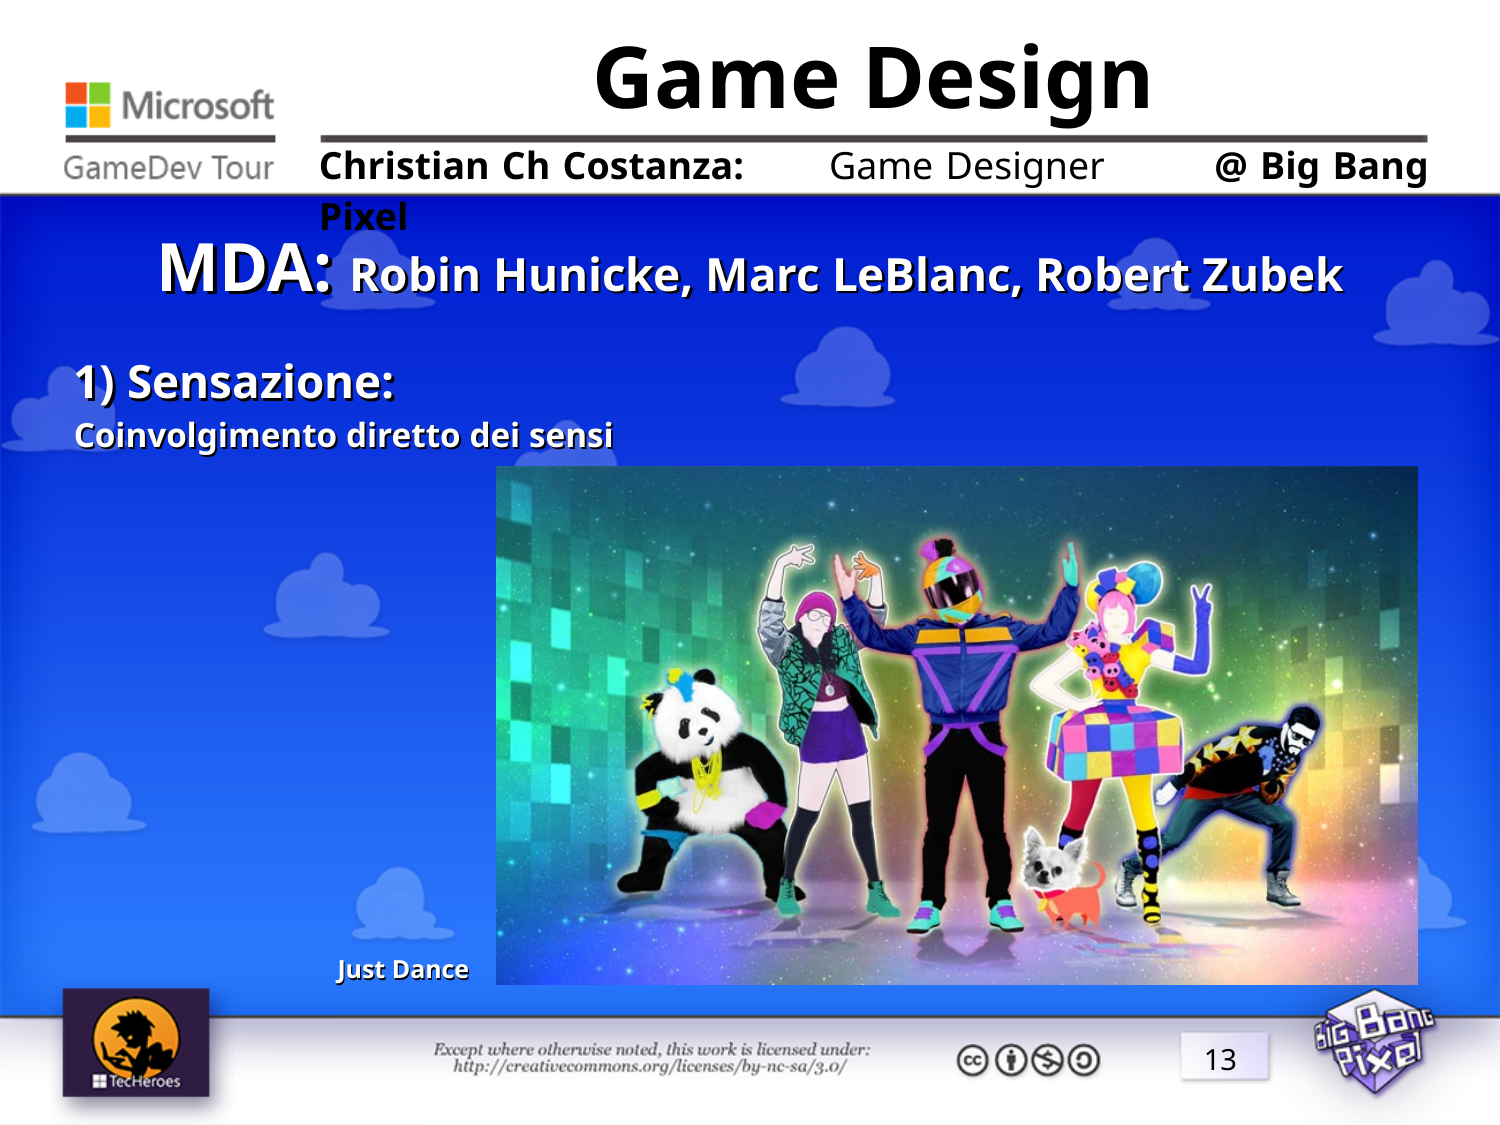

Game Design
Christian Ch Costanza: Game Designer @ Big Bang Pixel
MDA: Robin Hunicke, Marc LeBlanc, Robert Zubek
1) Sensazione:
Coinvolgimento diretto dei sensi
Just Dance